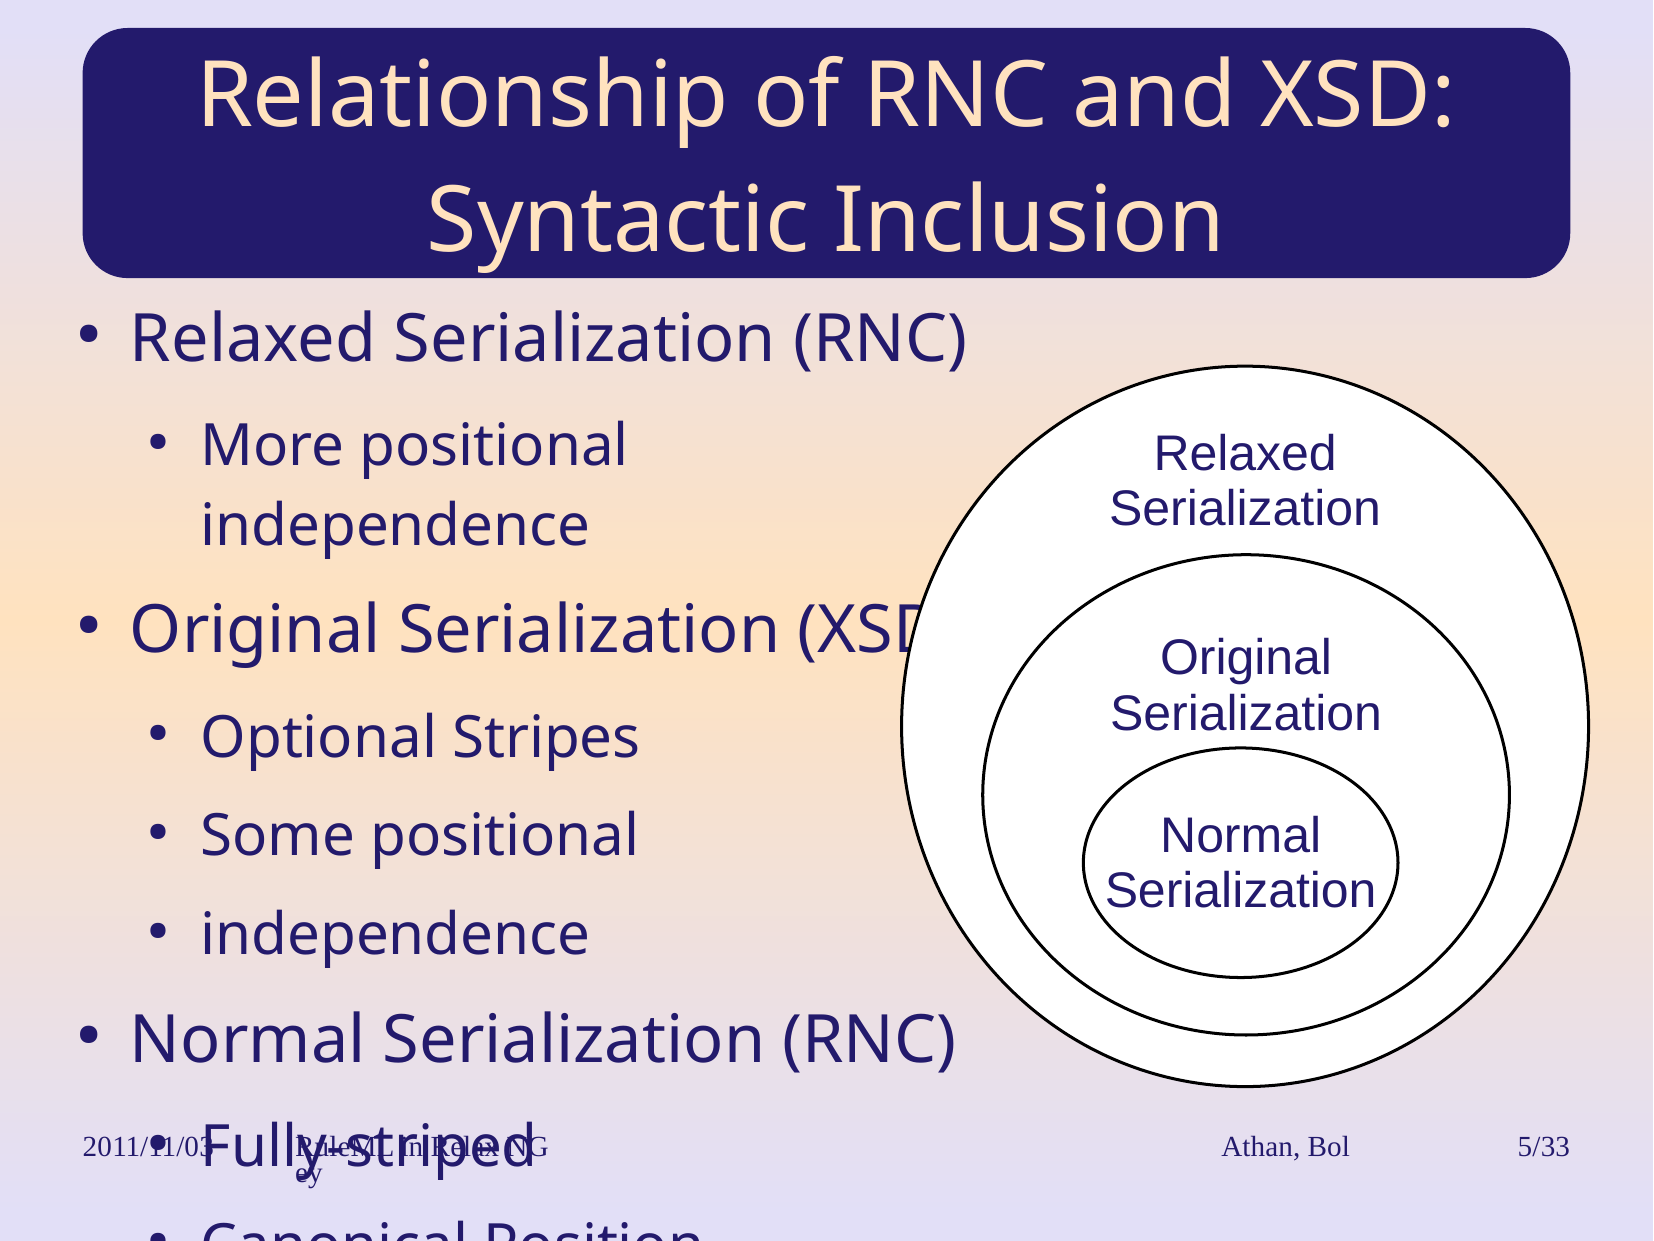

# Relationship of RNC and XSD: Syntactic Inclusion
Relaxed Serialization (RNC)
More positional independence
Original Serialization (XSD)
Optional Stripes
Some positional
independence
Normal Serialization (RNC)
Fully-striped
Canonical Position
Relaxed
Serialization
Original
Serialization
``
Normal
Serialization
2011/11/03
RuleML in Relax NG Athan, Boley
5